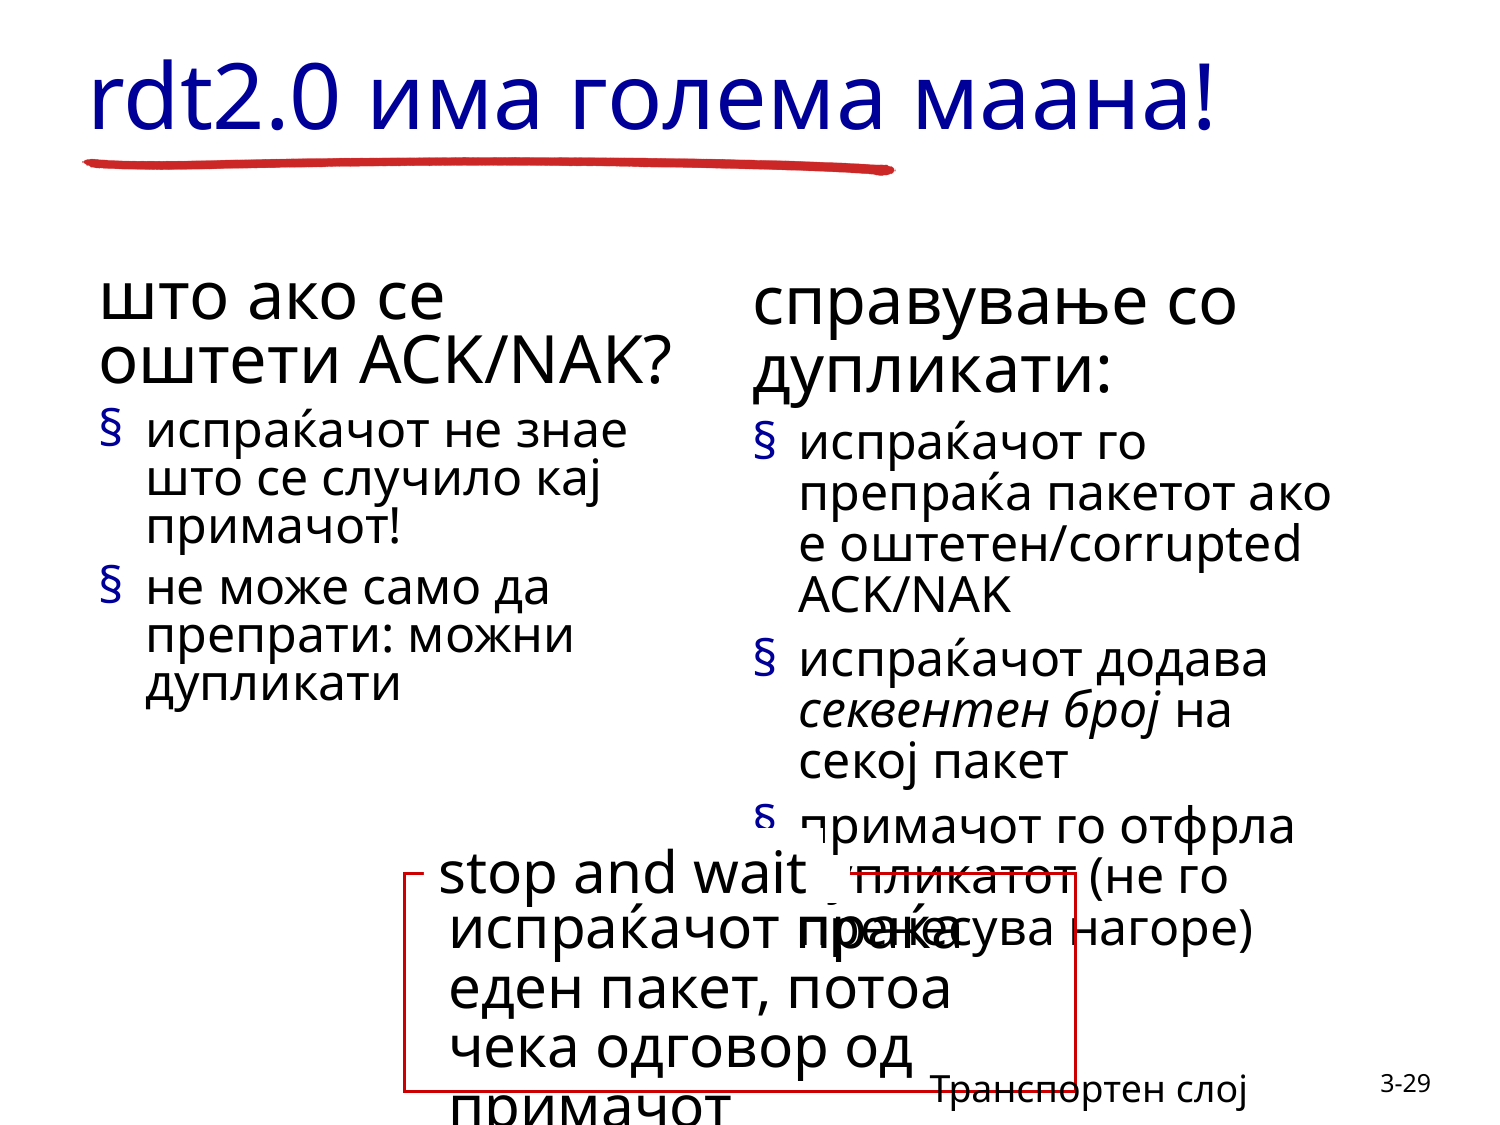

# rdt2.0 има голема маана!
што ако се оштети ACK/NAK?
испраќачот не знае што се случило кај примачот!
не може само да препрати: можни дупликати
справување со дупликати:
испраќачот го препраќа пакетот ако е оштетен/corrupted ACK/NAK
испраќачот додава секвентен број на секој пакет
примачот го отфрла дупликатот (не го пренесува нагоре)
stop and wait
испраќачот праќа еден пакет, потоа чека одговор од примачот
Транспортен слој